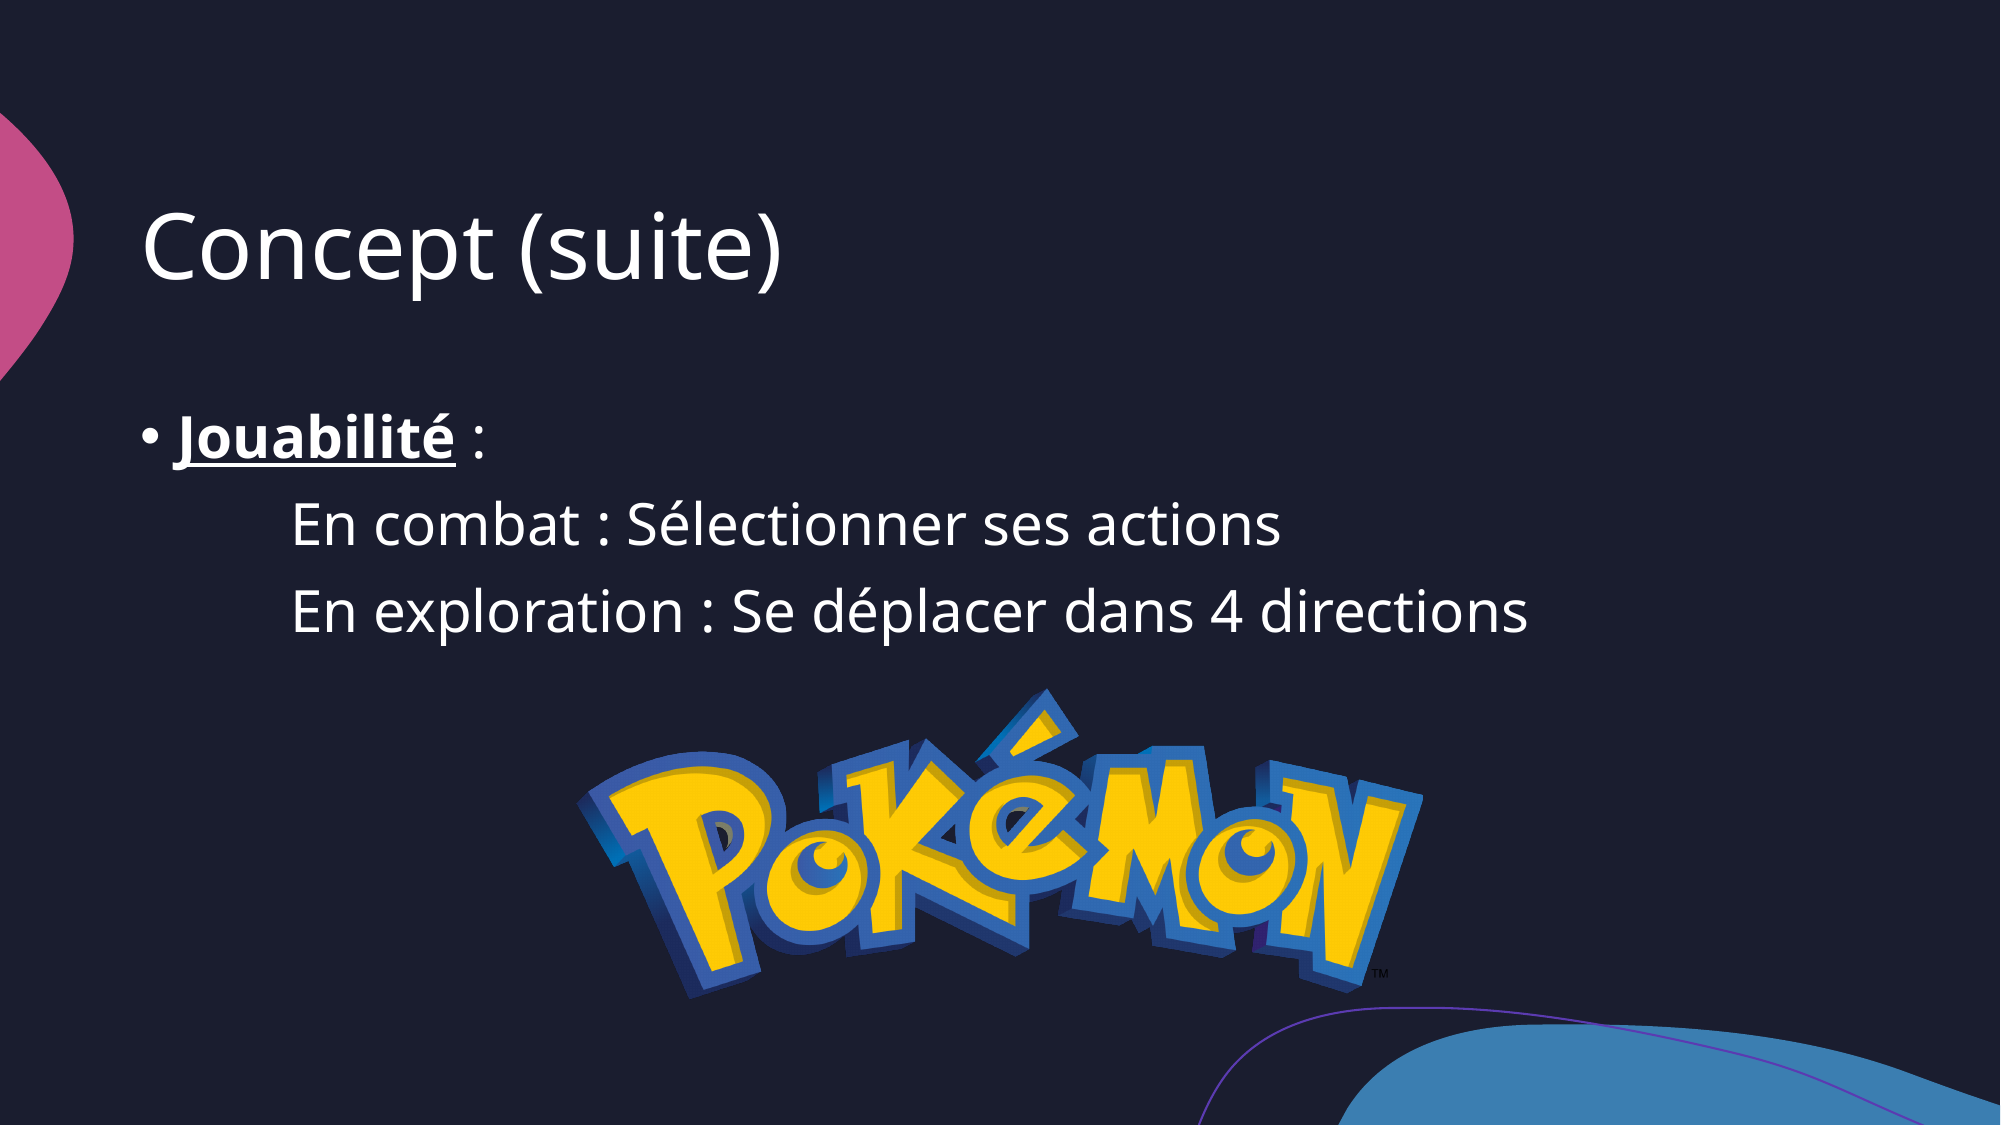

# Concept (suite)
Jouabilité :
	En combat : Sélectionner ses actions
	En exploration : Se déplacer dans 4 directions